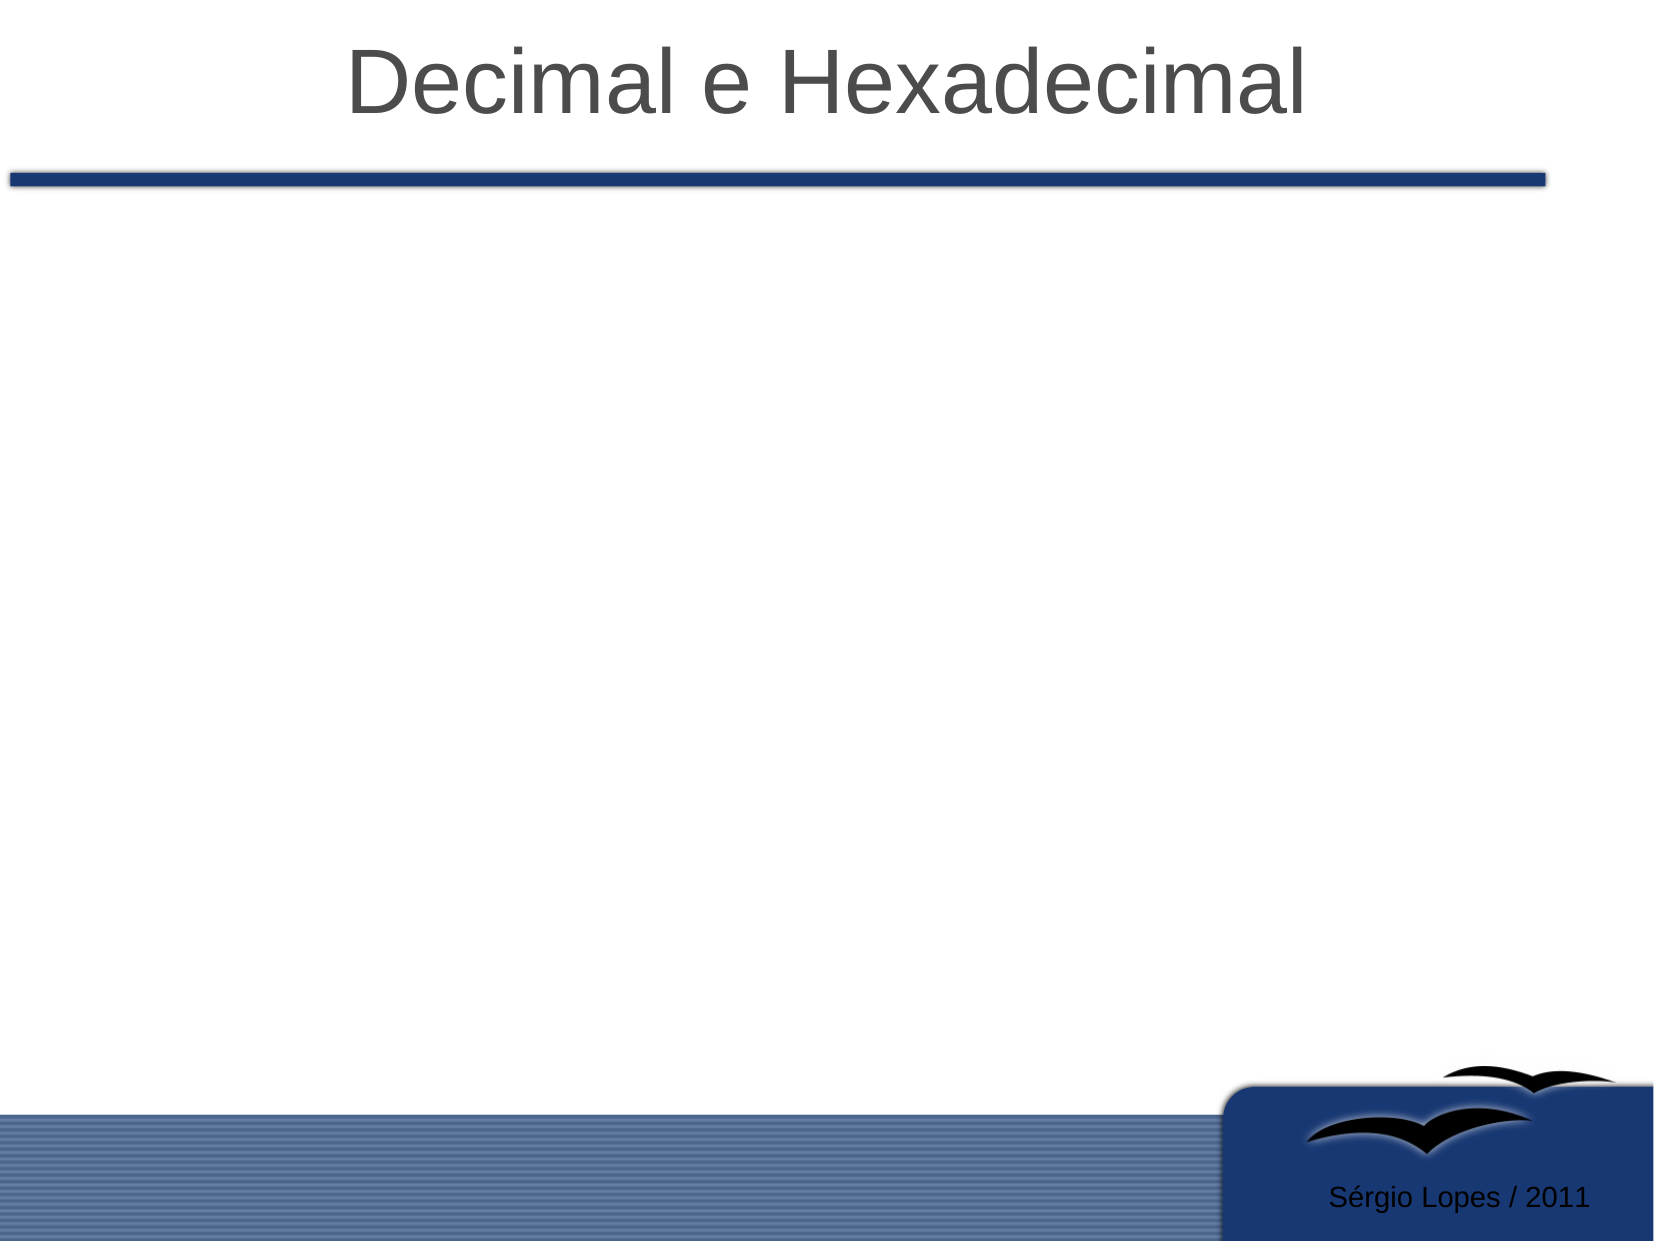

# Decimal e Hexadecimal
Sérgio Lopes / 2011